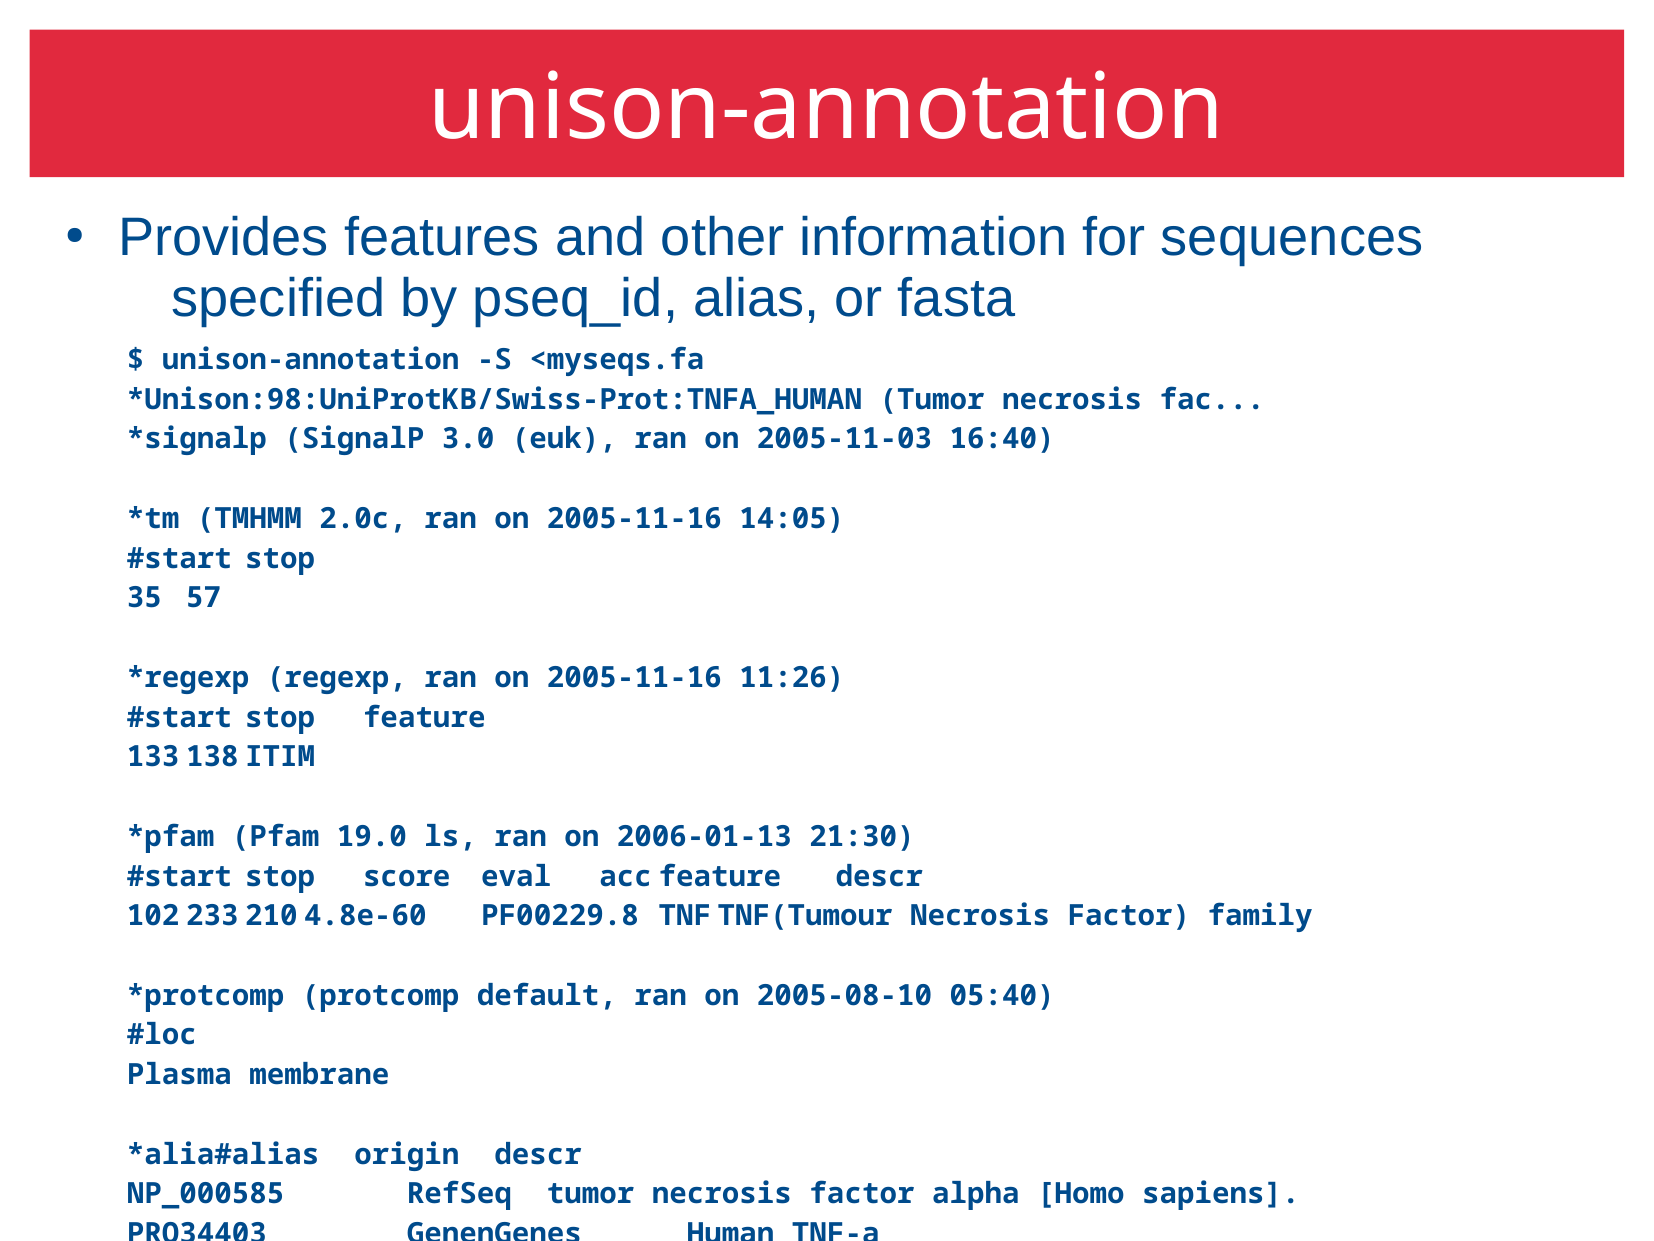

# unison-annotation
Provides features and other information for sequences specified by pseq_id, alias, or fasta
$ unison-annotation -S <myseqs.fa
*Unison:98:UniProtKB/Swiss-Prot:TNFA_HUMAN (Tumor necrosis fac...
*signalp (SignalP 3.0 (euk), ran on 2005-11-03 16:40)
*tm (TMHMM 2.0c, ran on 2005-11-16 14:05)
#start	stop
35	57
*regexp (regexp, ran on 2005-11-16 11:26)
#start	stop	feature
133	138	ITIM
*pfam (Pfam 19.0 ls, ran on 2006-01-13 21:30)
#start	stop	score	eval	acc	feature	descr
102	233	210	4.8e-60	PF00229.8	TNF	TNF(Tumour Necrosis Factor) family
*protcomp (protcomp default, ran on 2005-08-10 05:40)
#loc
Plasma membrane
*alia#alias origin descr
NP_000585 RefSeq tumor necrosis factor alpha [Homo sapiens].
PRO34403 GenenGenes Human TNF-a
PRO21907 GenenGenes Human TNF-a
PRO6 GenenGenes Human TNF-a
IPI00001671.1 IPI Tumor necrosis factor precursor; SWISS-PROT:P01375|
...
Provides features and other information for sequences specified by pseq_id, alias, or fasta
unison-annotation <myseqs.fa
*Unison:98:UniProtKB/Swiss-Prot:TNFA_HUMAN (Tumor necrosis factor precursor (TNF-alpha) (Tumor necrosis factor ligand superfamily member 2) (TNF-a) (Cachectin) [Contains: Tumor necrosis factor, membrane form; Tumor necrosis factor, soluble form])
*signalp (SignalP 3.0 (euk), ran on 2005-11-03 16:40)
*tm (TMHMM 2.0c, ran on 2005-11-16 14:05)
#start stop
35 57
*regexp (regexp, ran on 2005-11-16 11:26)
#start stop feature
133 138 ITIM
*bigpi (BIG-PI default, ran on 2005-02-06 01:50)
*patents
#count
42
*pfam (Pfam 19.0 ls, ran on 2006-01-13 21:30)
#start stop score eval acc feature descr
102 233 210 4.8e-60 PF00229.8 TNF TNF(Tumour Necrosis Factor) family
*protcomp (protcomp default, ran on 2005-08-10 05:40)
#loc
Plasma membrane
*alias
#alias descr origin
NP_000585 tumor necrosis factor alpha [Homo sapiens]. RefSeq
PRO34403 Human TNF-a GenenGenes
PRO21907 Human TNF-a GenenGenes
PRO6 Human TNF-a GenenGenes
IPI00001671.1 Tumor necrosis factor precursor; SWISS-PROT:P01375|REFSEQ_NP:NP_000585|TREMBL:Q9UIV3;O43647|REFSEQ_XP:XP_165823;XP_175231;XP_175158|ENSEMBL:ENSP00000229681 IPI
NP_000585.2 gi|25952111|ref|NP_000585.2| tumor necrosis factor alpha [Homo sapiens] RefSeq
TNFA_HUMAN Tumor necrosis factor precursor (TNF-alpha) (Tumor necrosis factor ligand superfamily member 2) (TNF-a) (Cachectin) [Contains: Tumor necrosis factor, membrane form; Tumor necrosis factor, soluble form] UniProtKB/Swiss-Prot
P01375 Tumor necrosis factor precursor (TNF-alpha) (Tumor necrosis factor ligand superfamily member 2) (TNF-a) (Cachectin) [Contains: Tumor necrosis factor, membrane form; Tumor necrosis factor, soluble form] UniProtKB/Swiss-Prot
Q5STB3 Tumor necrosis factor (TNF superfamily, member 2) UniProtKB/TrEMBL
Q5STB3_HUMAN Tumor necrosis factor (TNF superfamily, member 2) UniProtKB/TrEMBL
NM_000594 NP_000585 gi|25952111|ref|NP_000585.2| tumor necrosis factor alpha [Homo sapiens] GeneHub
*pfam (Pfam 19.0 ls, ran on 2006-01-13 21:30)
#start stop score eval acc feature descr
102 233 210 4.8e-60 PF00229.8 TNF TNF(Tumour Necrosis Factor) family
*protcomp (protcomp default, ran on 2005-08-10 05:40)
#loc
Plasma membrane
*alias
#alias descr origin
NP_000585 tumor necrosis factor alpha [Homo sapiens]. RefSeq
PRO34403 Human TNF-a GenenGenes
PRO21907 Human TNF-a GenenGenes
PRO6 Human TNF-a GenenGenes
IPI00001671.1 Tumor necrosis factor precursor; SWISS-PROT:P01375|REFSEQ_NP:NP_000585|TREMBL:Q9UIV3;O43647|REFSEQ_XP:XP_165823;XP_175231;XP_175158|ENSEMBL:ENSP00000229681 IPI
NP_000585.2 gi|25952111|ref|NP_000585.2| tumor necrosis factor alpha [Homo sapiens] RefSeq
TNFA_HUMAN Tumor necrosis factor precursor (TNF-alpha) (Tumor necrosis factor ligand superfamily member 2) (TNF-a) (Cachectin) [Contains: Tumor necrosis factor, membrane form; Tumor necrosis factor, soluble form] UniProtKB/Swiss-Prot
P01375 Tumor necrosis factor precursor (TNF-alpha) (Tumor necrosis factor ligand superfamily member 2) (TNF-a) (Cachectin) [Contains: Tumor necrosis factor, membrane form; Tumor necrosis factor, soluble form] UniProtKB/Swiss-Prot
Q5STB3 Tumor necrosis factor (TNF superfamily, member 2) UniProtKB/TrEMBL
Q5STB3_HUMAN Tumor necrosis factor (TNF superfamily, member 2) UniProtKB/TrEMBL
NM_000594 NP_000585 gi|25952111|ref|NP_000585.2| tumor necrosis factor alpha [Homo sapiens] GeneHub